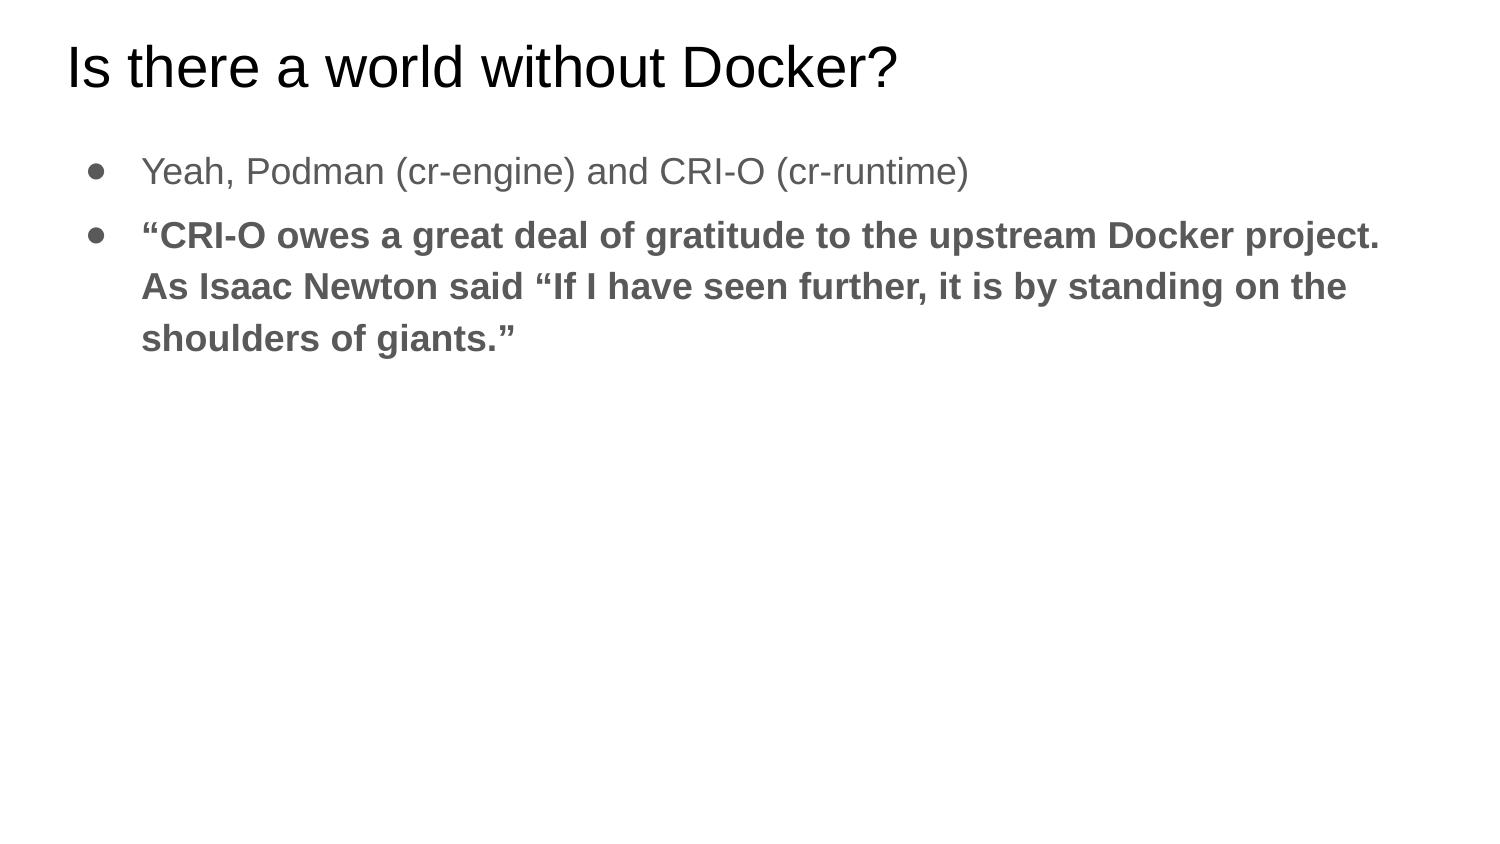

# Is there a world without Docker?
Yeah, Podman (cr-engine) and CRI-O (cr-runtime)
“CRI-O owes a great deal of gratitude to the upstream Docker project. As Isaac Newton said “If I have seen further, it is by standing on the shoulders of giants.”